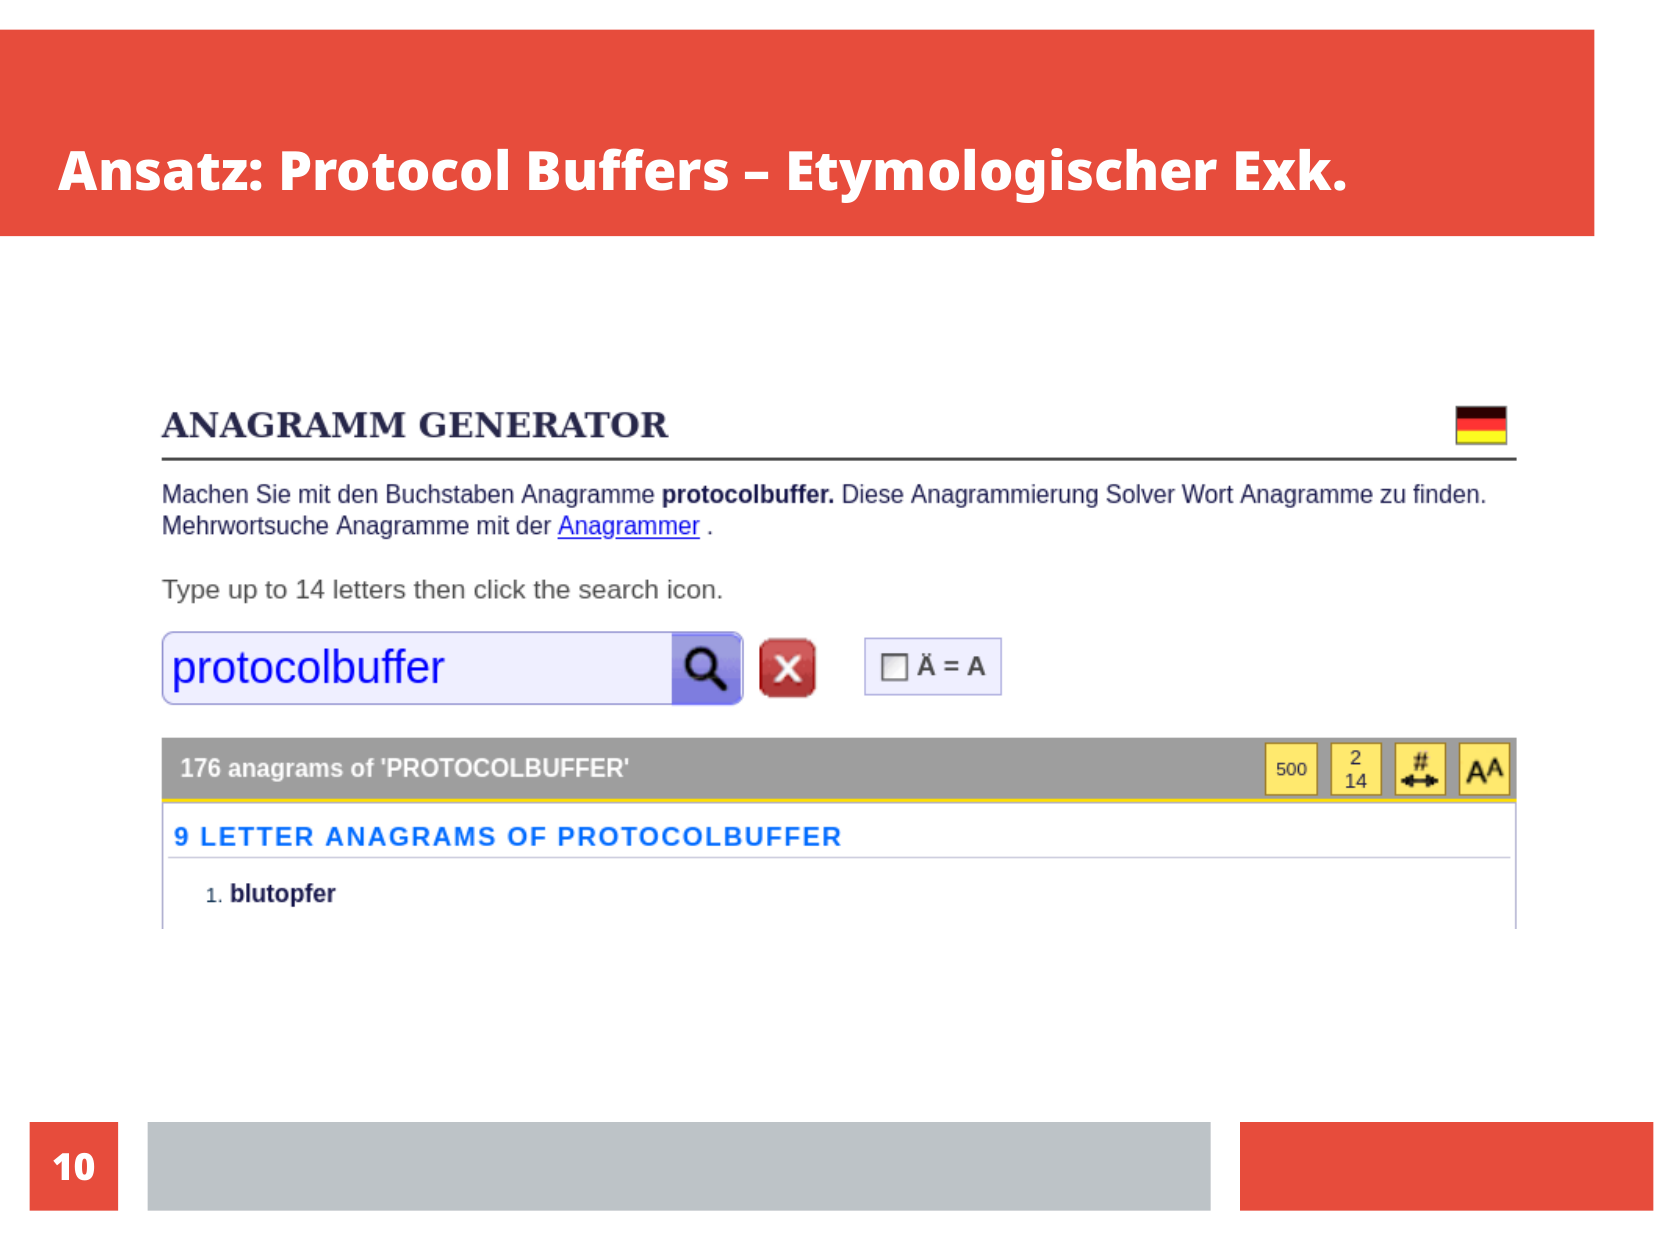

# Ansatz: Protocol Buffers – Etymologischer Exk.
10